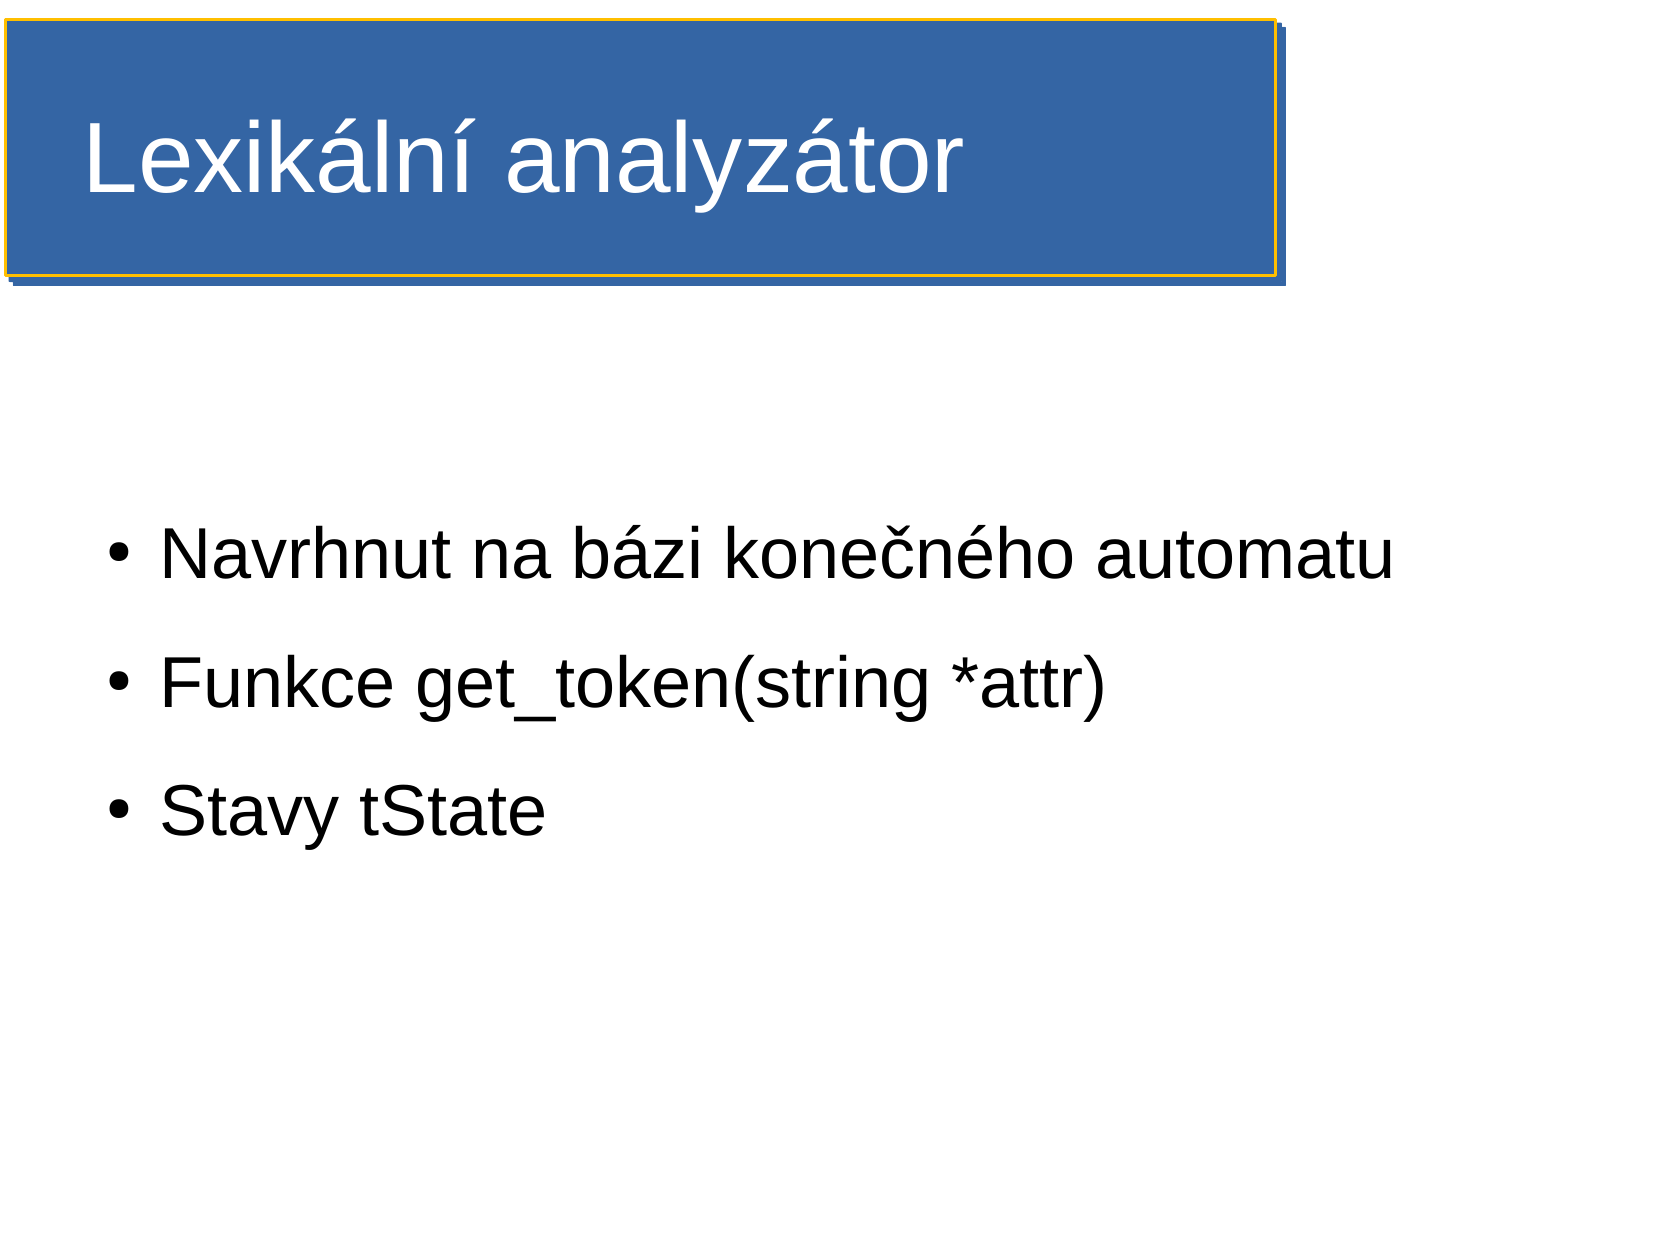

# Lexikální analyzátor
Navrhnut na bázi konečného automatu
Funkce get_token(string *attr)
Stavy tState